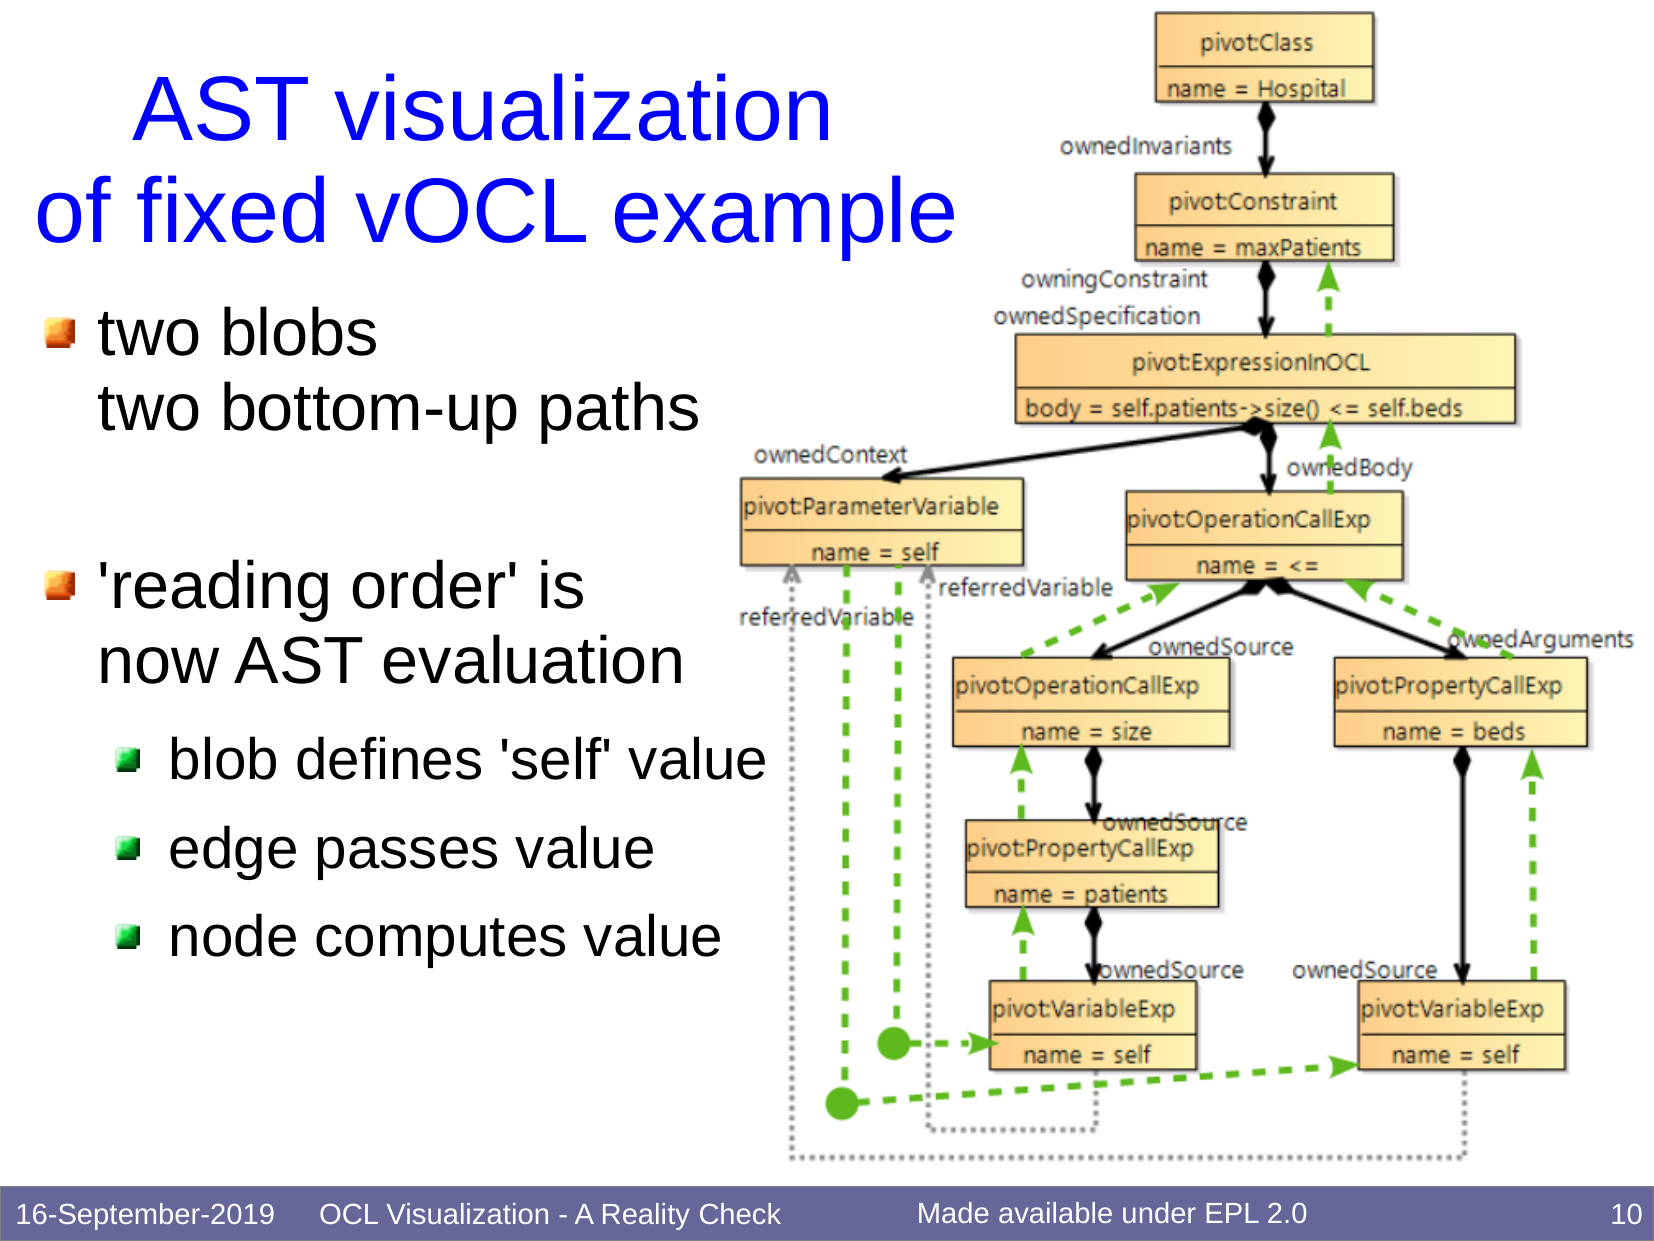

# AST visualization of fixed vOCL example
two blobs
two bottom-up paths
'reading order' is
now AST evaluation
blob defines 'self' value
edge passes value
node computes value
16-September-2019
OCL Visualization - A Reality Check
10